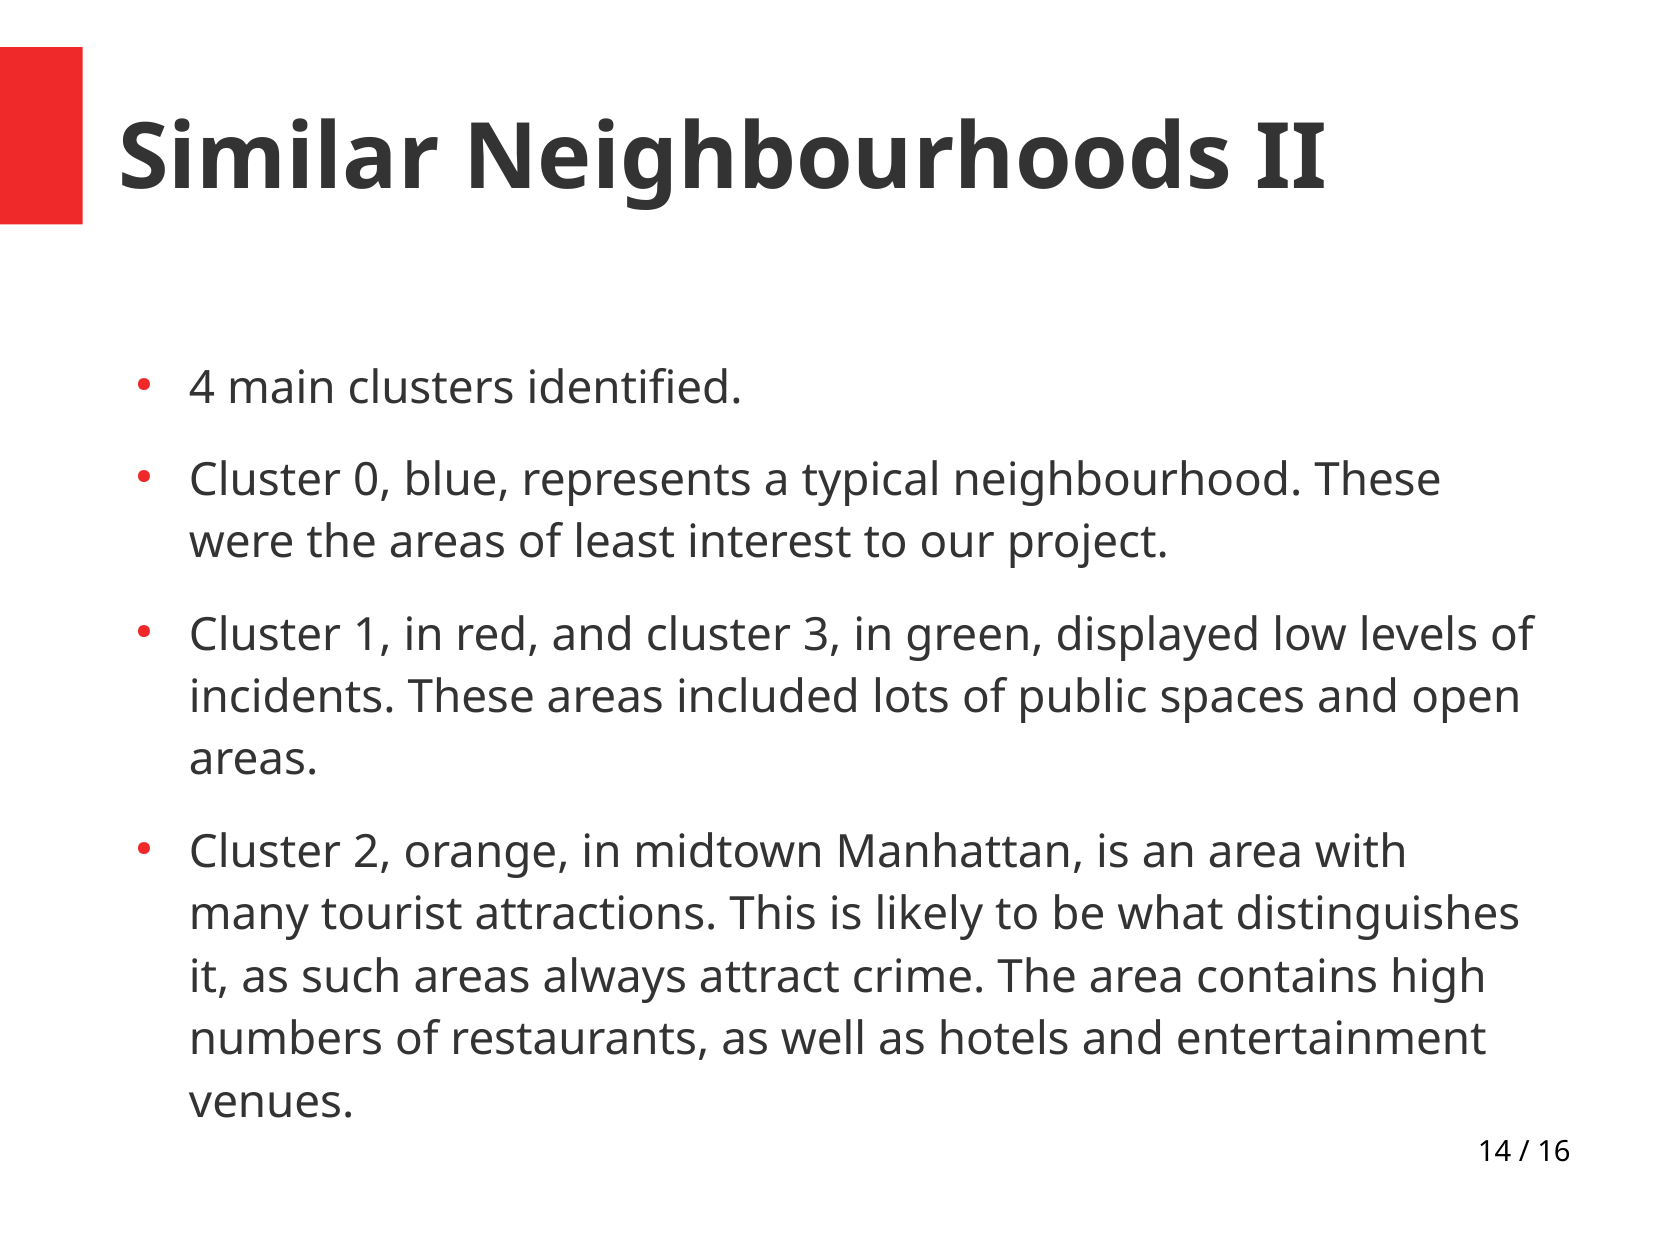

# Similar Neighbourhoods II
4 main clusters identified.
Cluster 0, blue, represents a typical neighbourhood. These were the areas of least interest to our project.
Cluster 1, in red, and cluster 3, in green, displayed low levels of incidents. These areas included lots of public spaces and open areas.
Cluster 2, orange, in midtown Manhattan, is an area with many tourist attractions. This is likely to be what distinguishes it, as such areas always attract crime. The area contains high numbers of restaurants, as well as hotels and entertainment venues.
14